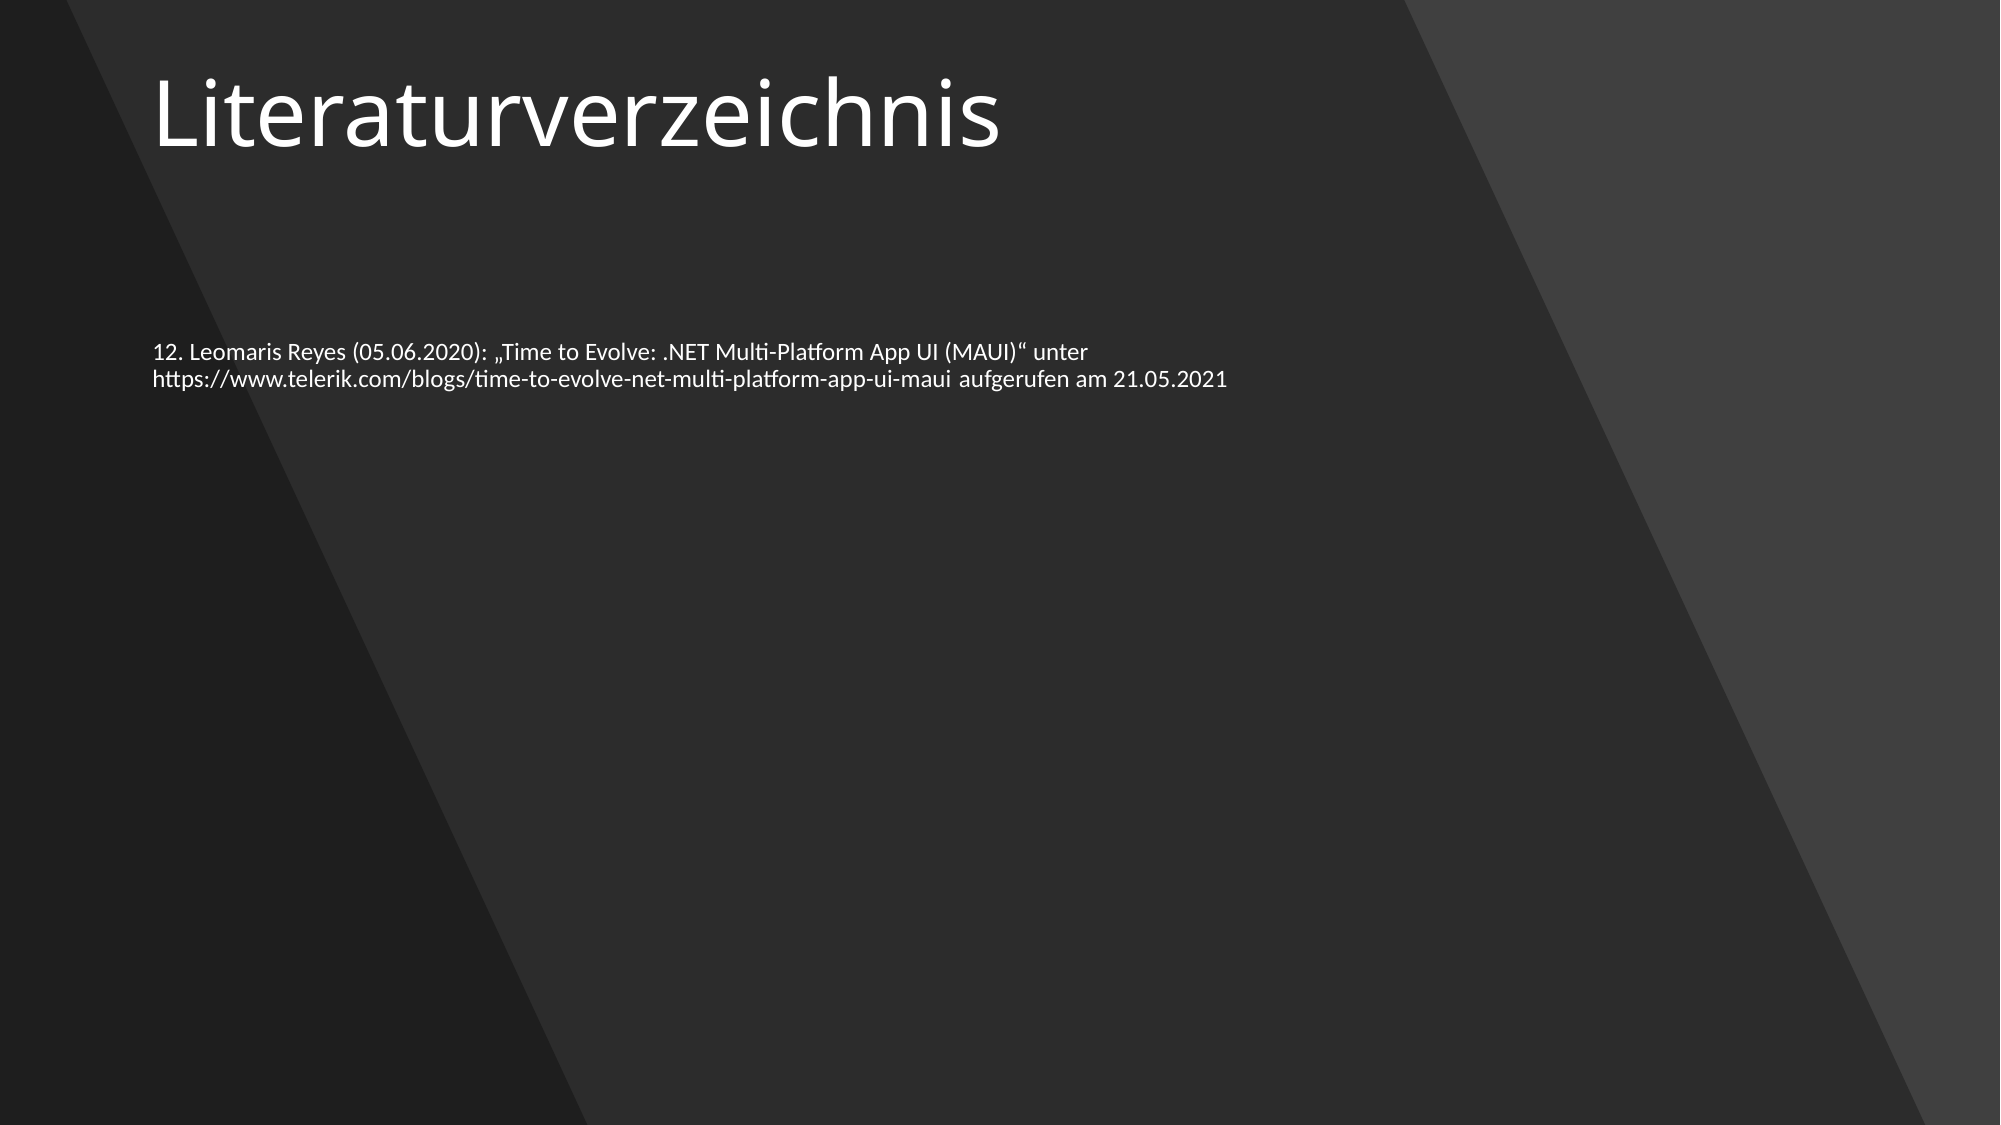

# Literaturverzeichnis
12. Leomaris Reyes (05.06.2020): „Time to Evolve: .NET Multi-Platform App UI (MAUI)“ unter https://www.telerik.com/blogs/time-to-evolve-net-multi-platform-app-ui-maui aufgerufen am 21.05.2021